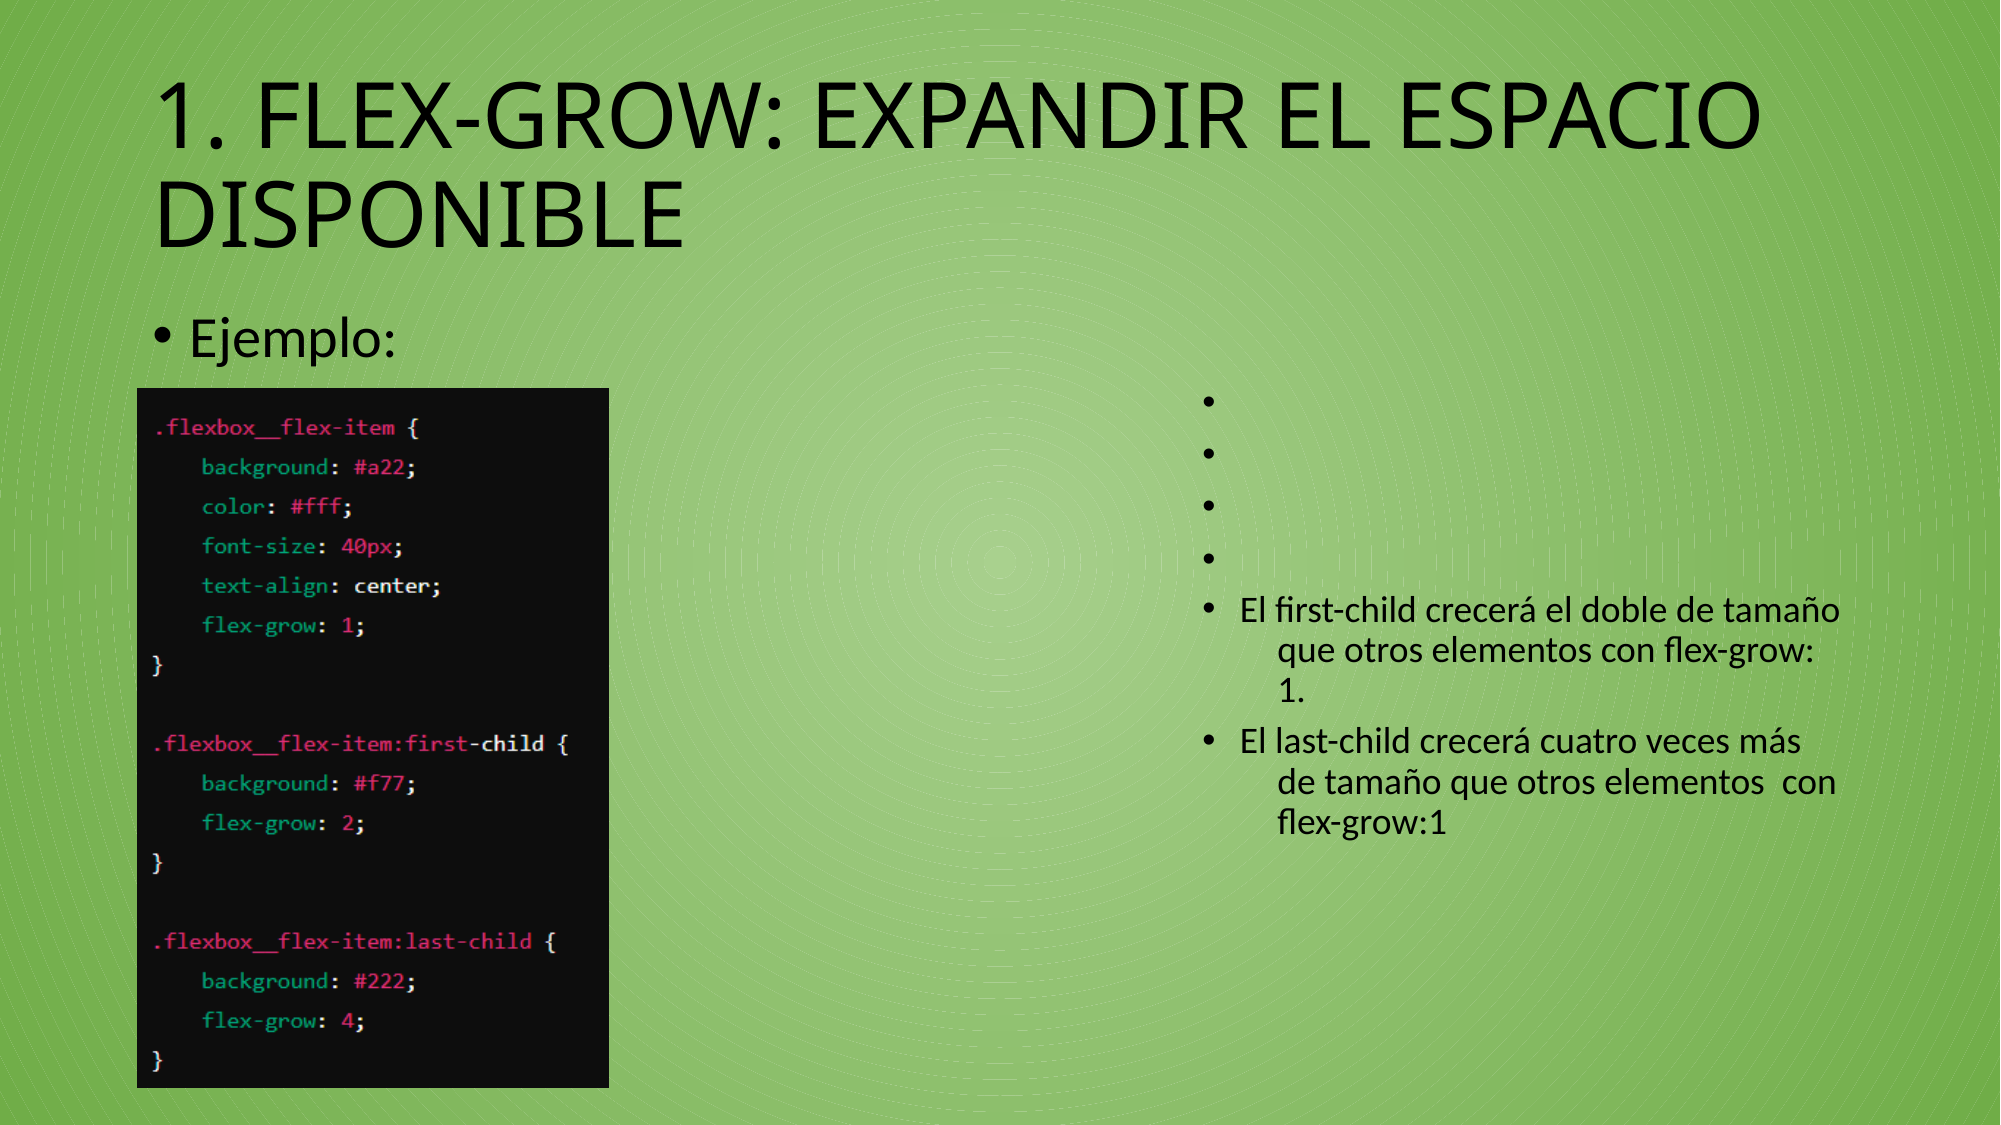

# 1. FLEX-GROW: EXPANDIR EL ESPACIO DISPONIBLE
Ejemplo:
El first-child crecerá el doble de tamaño que otros elementos con flex-grow: 1.
El last-child crecerá cuatro veces más de tamaño que otros elementos con flex-grow:1